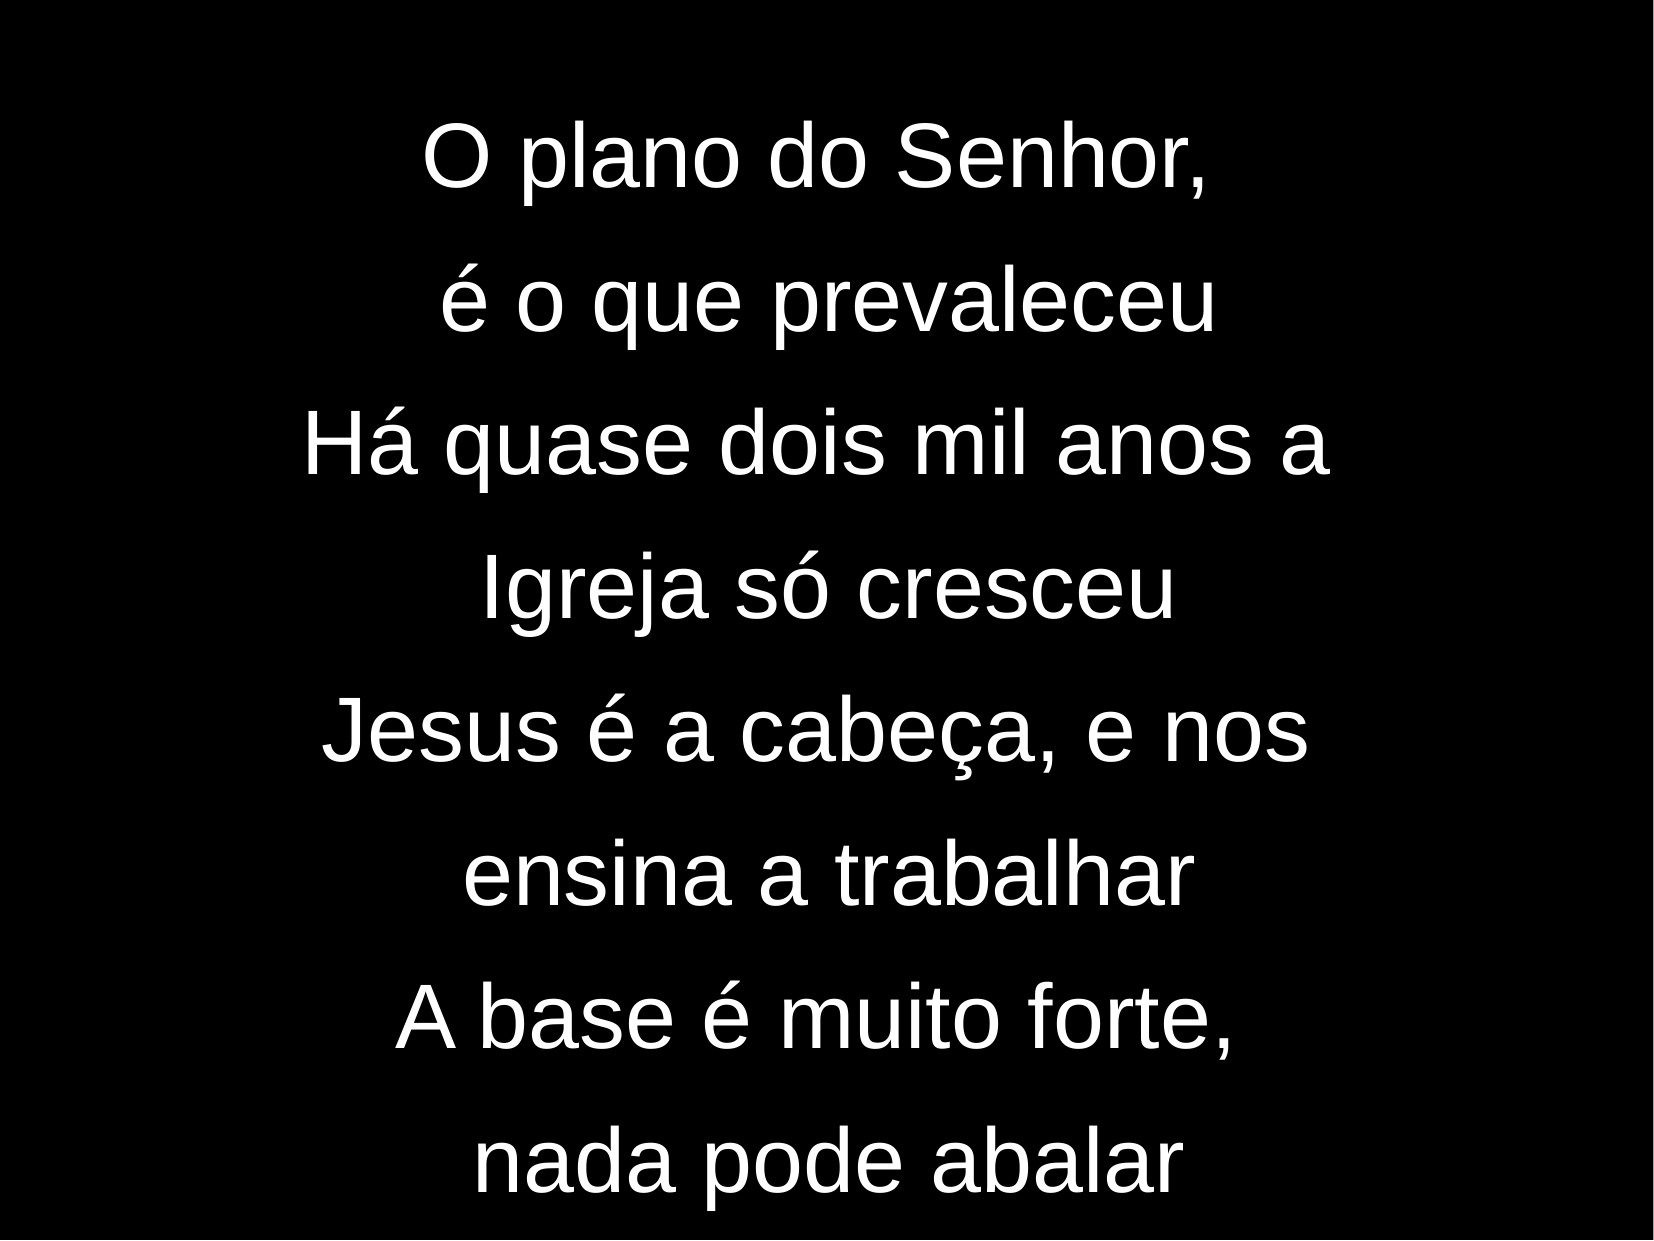

O plano do Senhor,
é o que prevaleceu
Há quase dois mil anos a
Igreja só cresceu
Jesus é a cabeça, e nos
ensina a trabalhar
A base é muito forte,
nada pode abalar